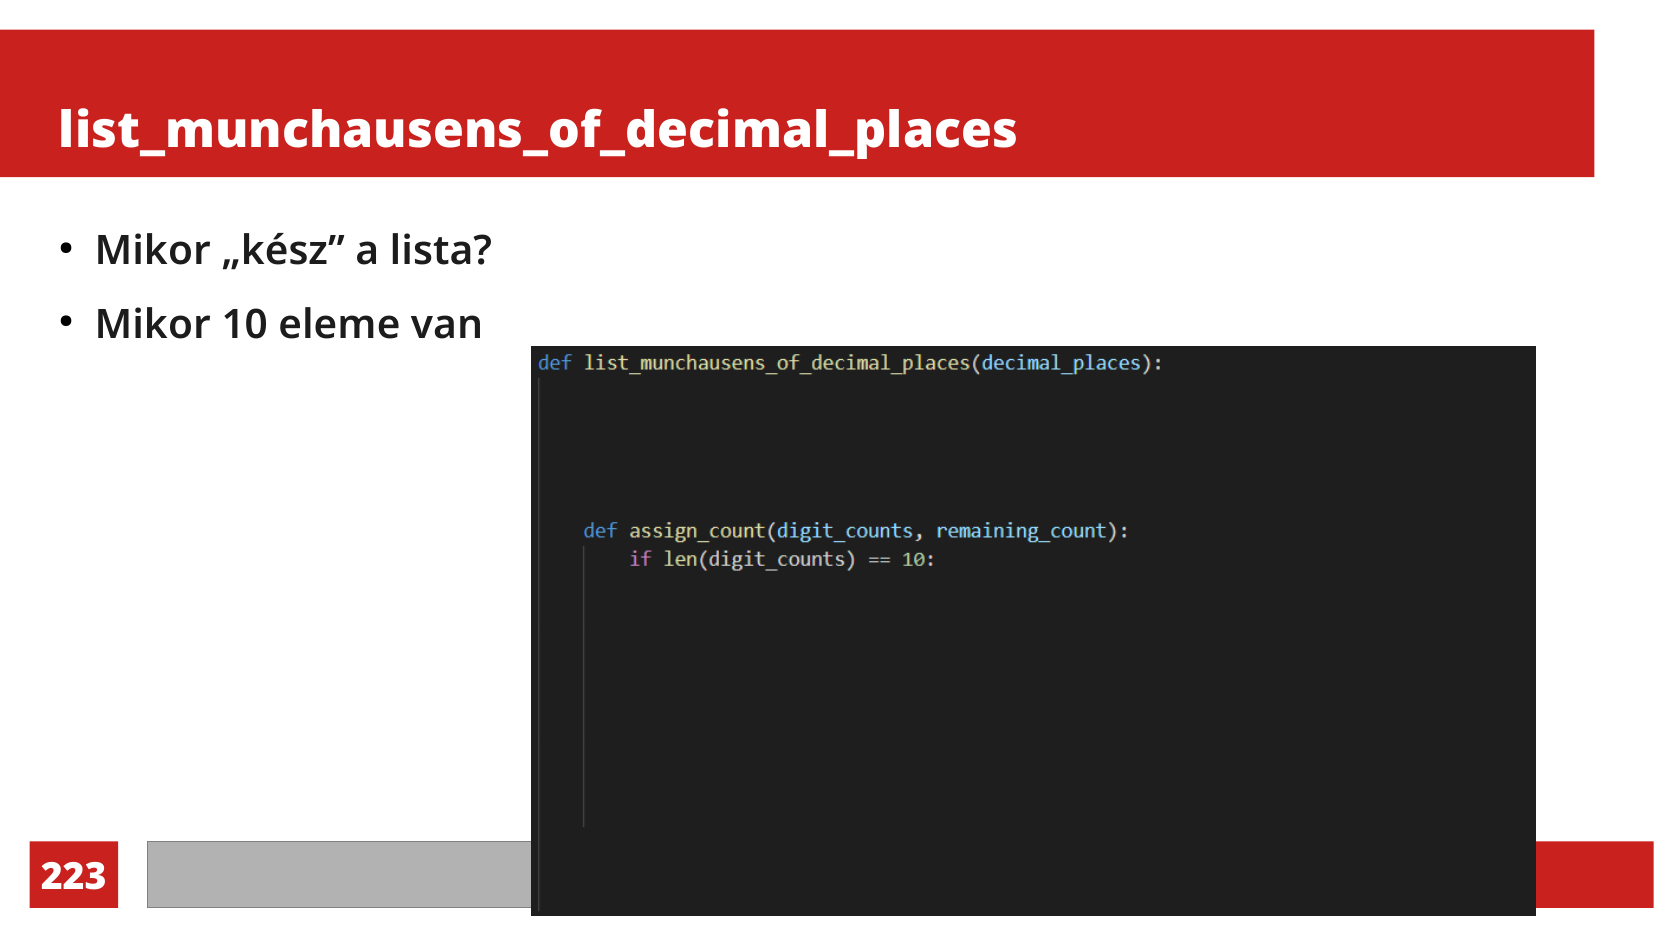

# list_munchausens_of_decimal_places
Mikor „kész” a lista?
Mikor 10 eleme van
223